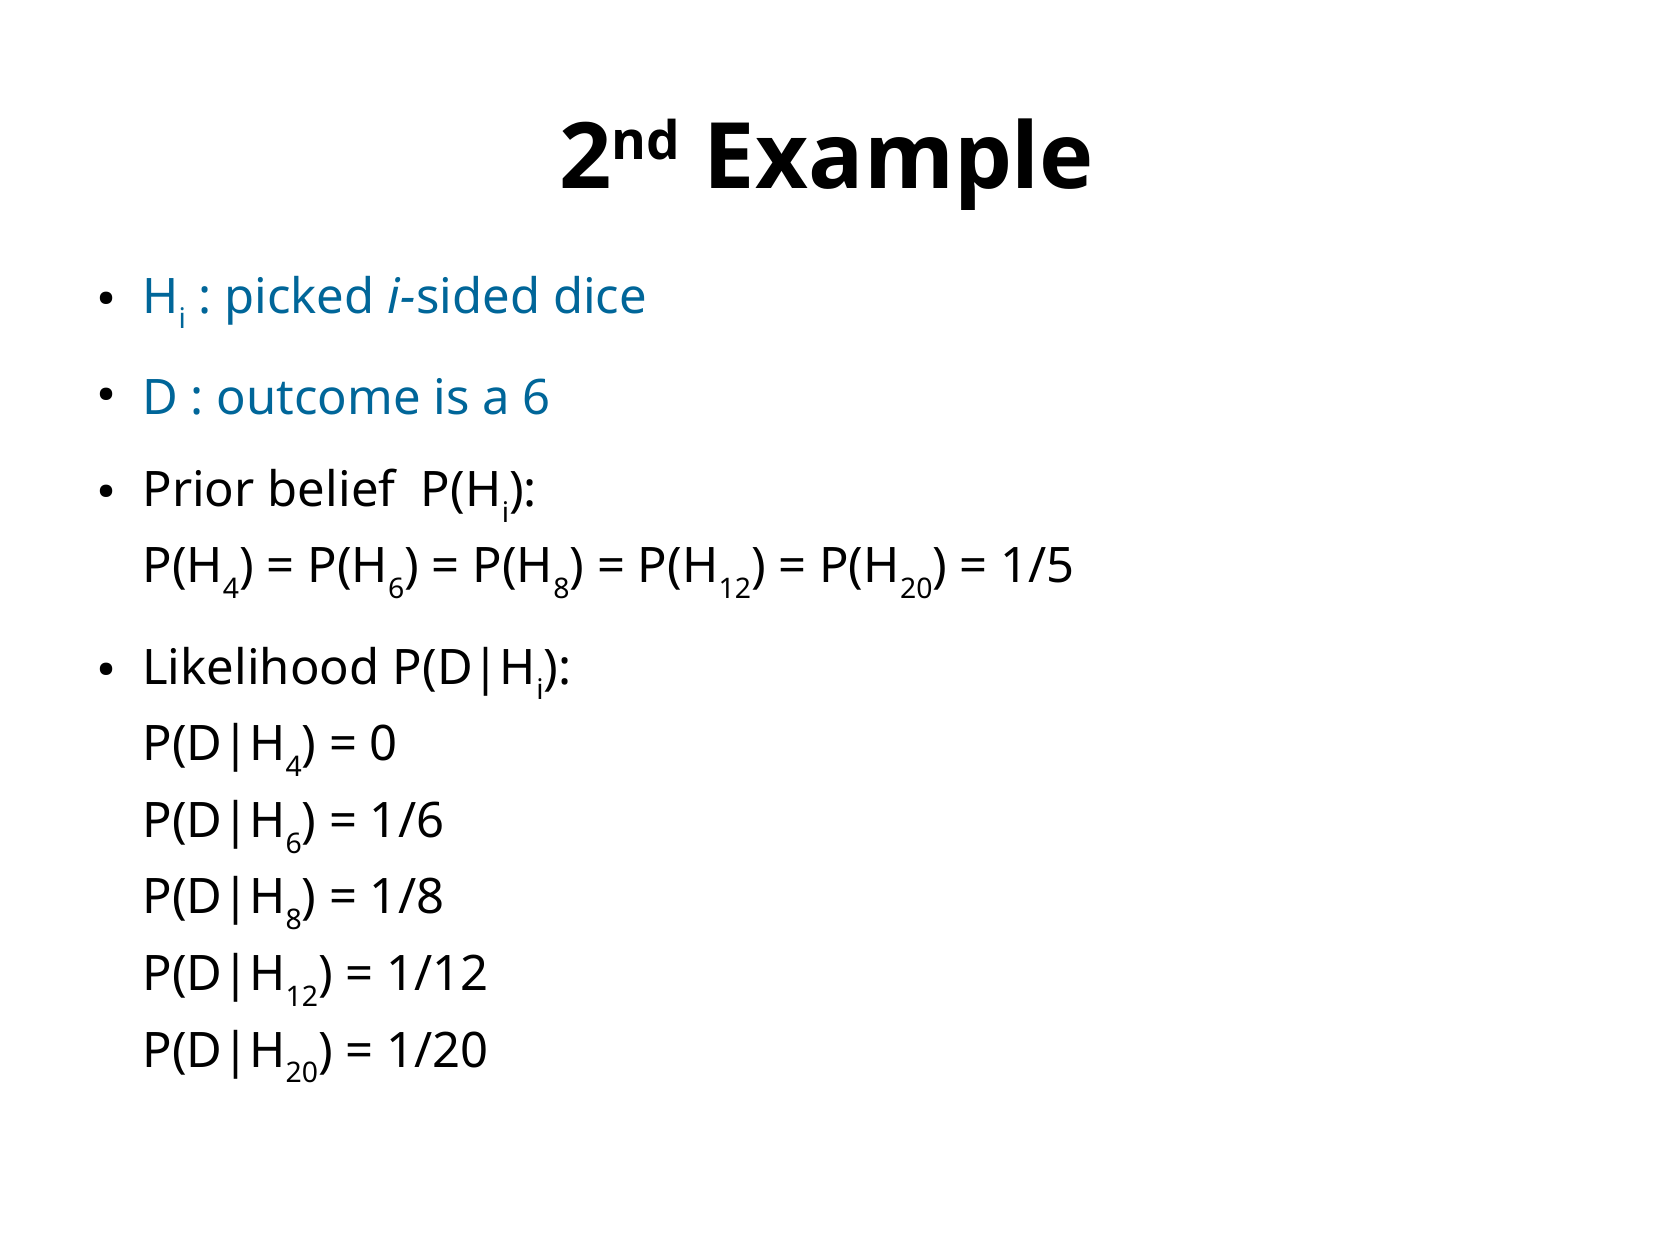

# 2nd Example
Hi : picked i-sided dice
D : outcome is a 6
Prior belief P(Hi):
P(H4) = P(H6) = P(H8) = P(H12) = P(H20) = 1/5
Likelihood P(D|Hi):
P(D|H4) = 0
P(D|H6) = 1/6
P(D|H8) = 1/8
P(D|H12) = 1/12
P(D|H20) = 1/20